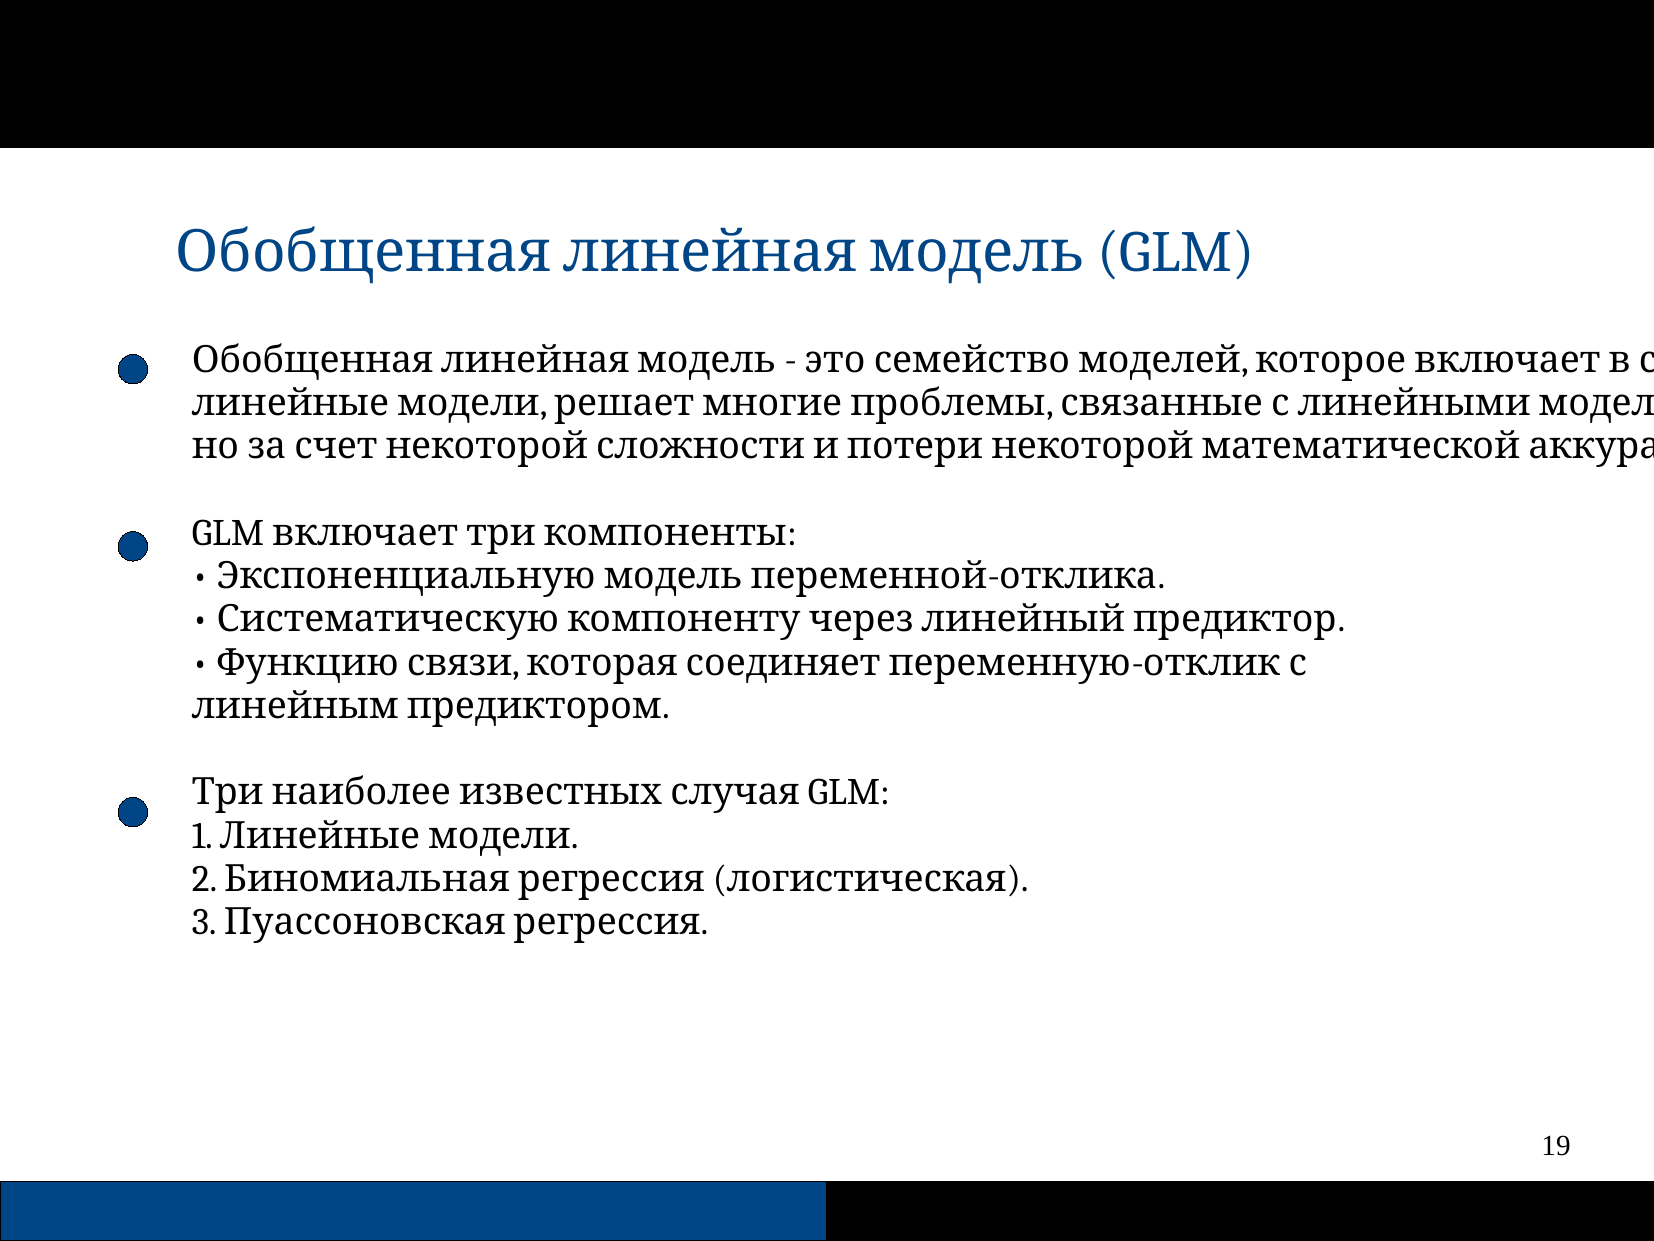

Обобщенная линейная модель (GLM)
Обобщенная линейная модель - это семейство моделей, которое включает в себя
линейные модели, решает многие проблемы, связанные с линейными моделями,
но за счет некоторой сложности и потери некоторой математической аккуратности
GLM включает три компоненты:
• Экспоненциальную модель переменной-отклика.
• Систематическую компоненту через линейный предиктор.
• Функцию связи, которая соединяет переменную-отклик с
линейным предиктором.
Три наиболее известных случая GLM:
1. Линейные модели.
2. Биномиальная регрессия (логистическая).
3. Пуассоновская регрессия.
19